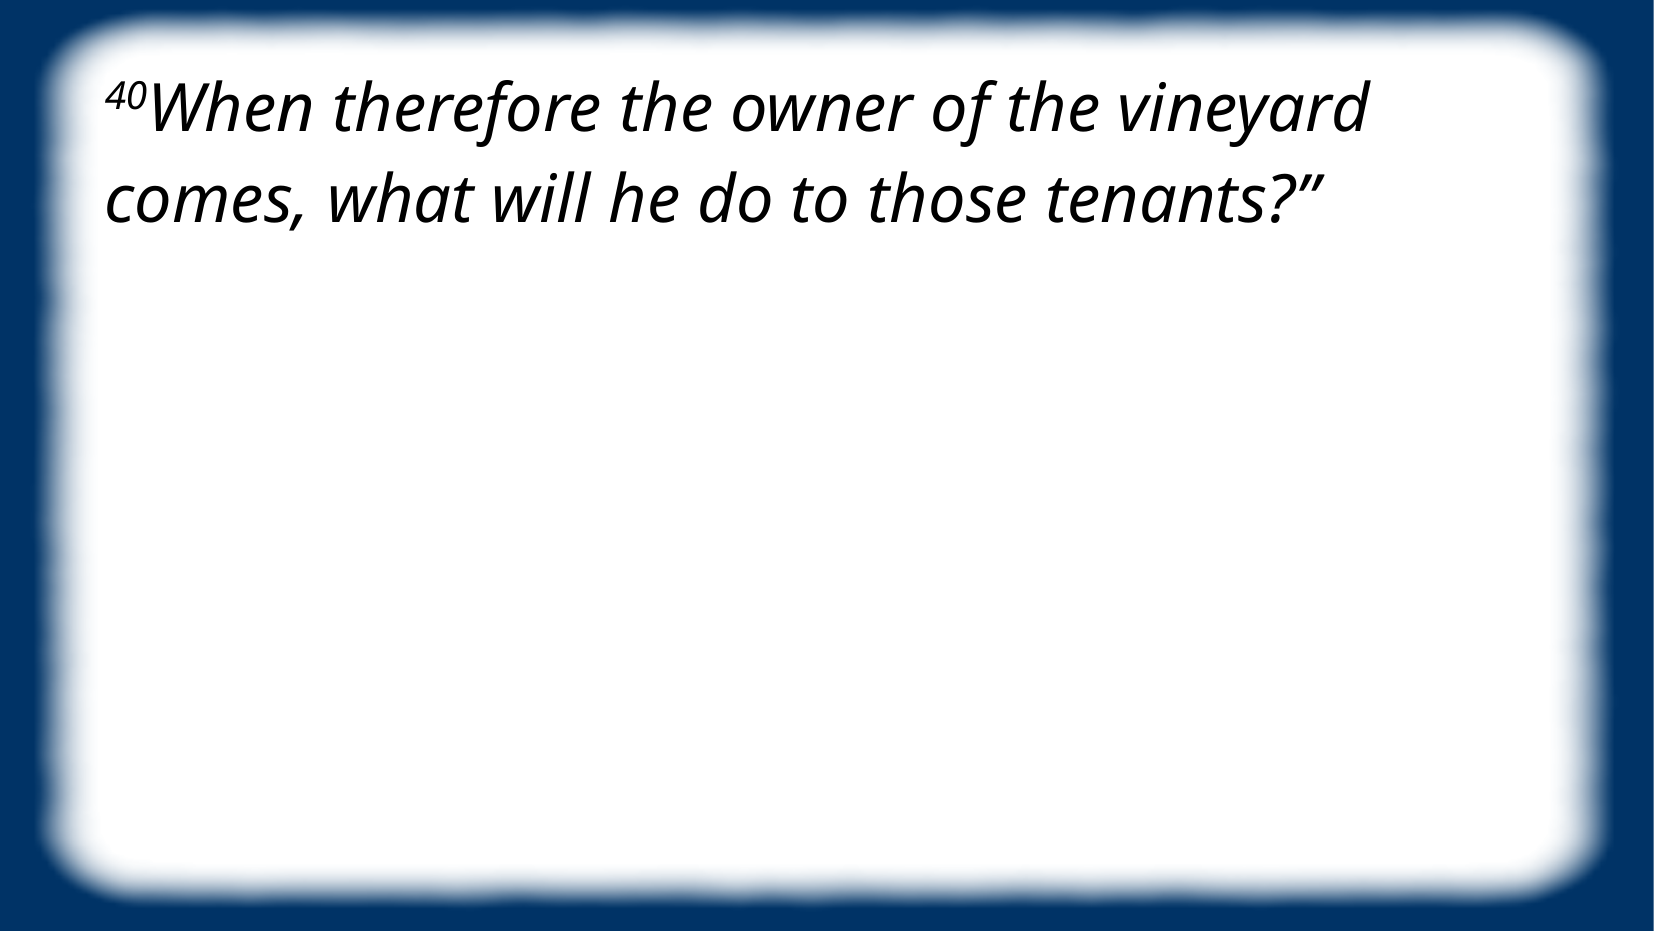

40When therefore the owner of the vineyard comes, what will he do to those tenants?”